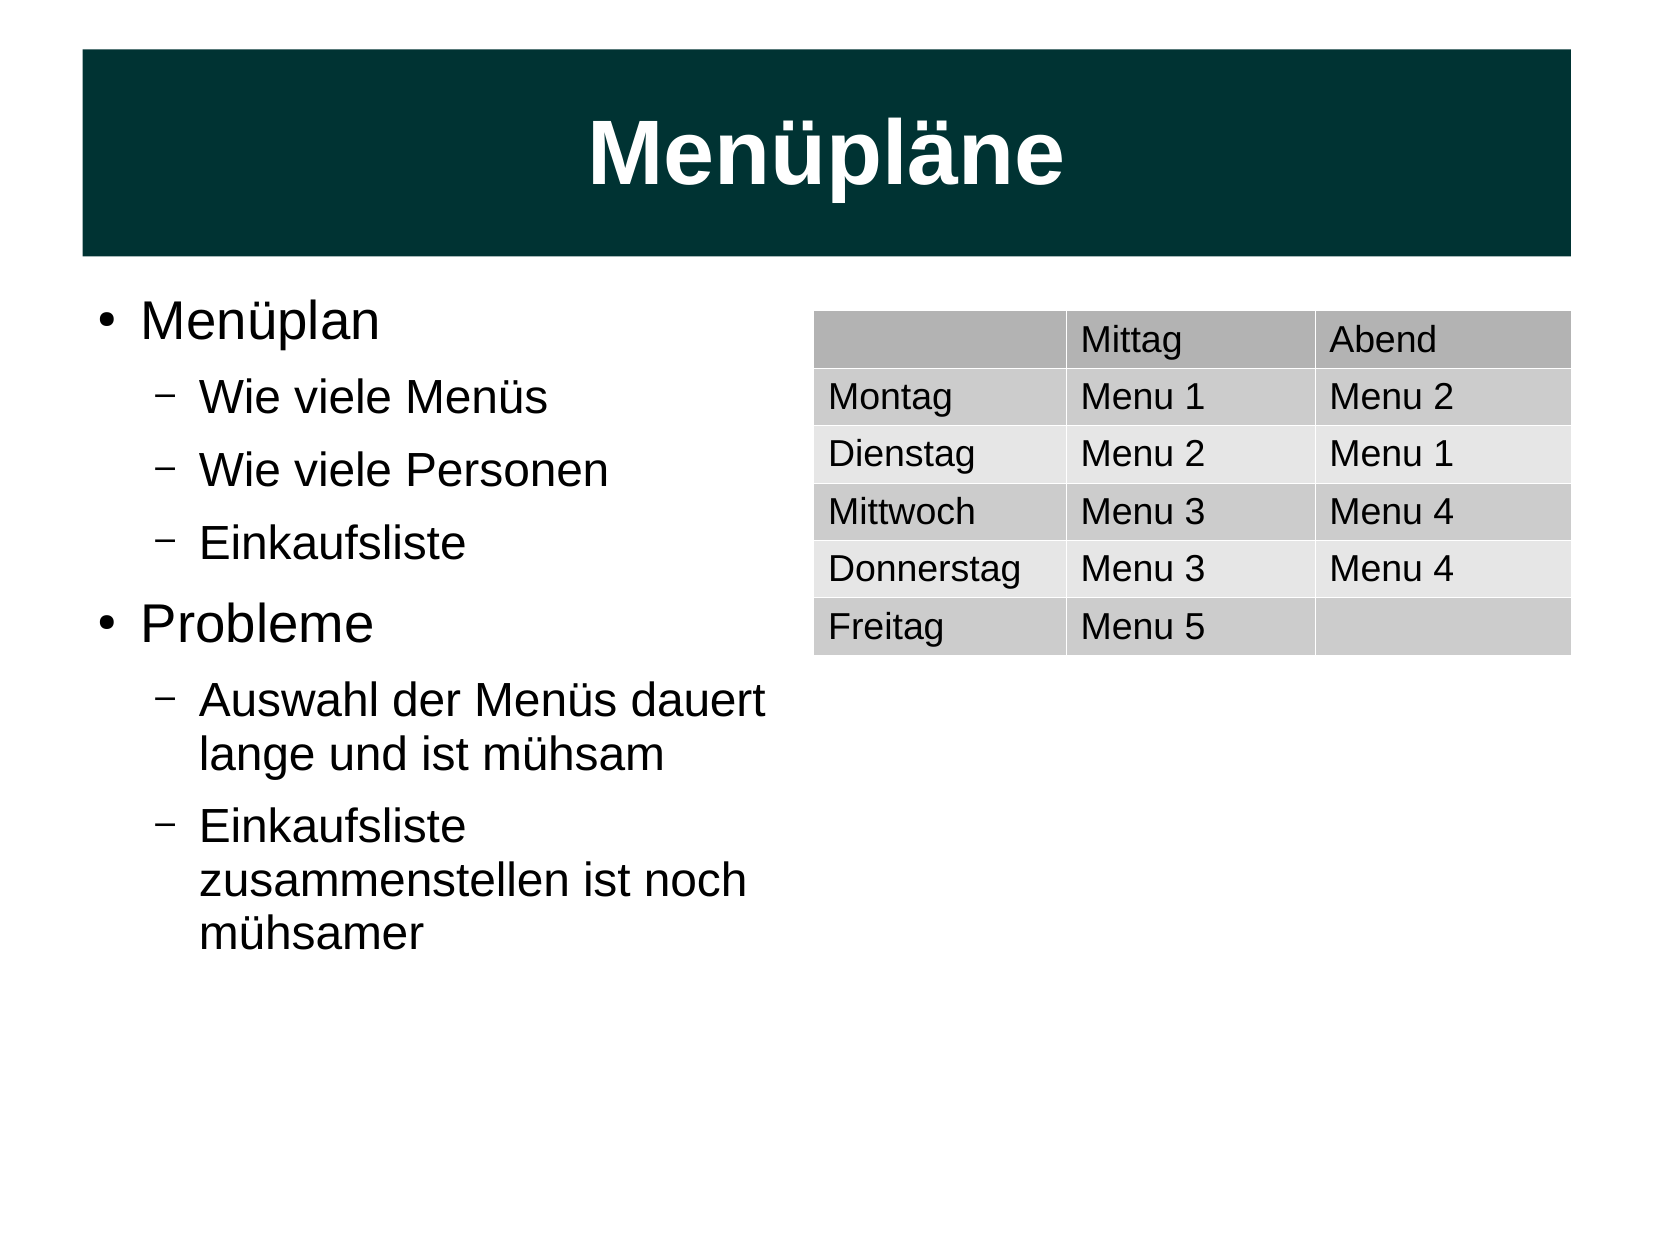

# Menüpläne
Menüplan
Wie viele Menüs
Wie viele Personen
Einkaufsliste
Probleme
Auswahl der Menüs dauert lange und ist mühsam
Einkaufsliste zusammenstellen ist noch mühsamer
| | Mittag | Abend |
| --- | --- | --- |
| Montag | Menu 1 | Menu 2 |
| Dienstag | Menu 2 | Menu 1 |
| Mittwoch | Menu 3 | Menu 4 |
| Donnerstag | Menu 3 | Menu 4 |
| Freitag | Menu 5 | |